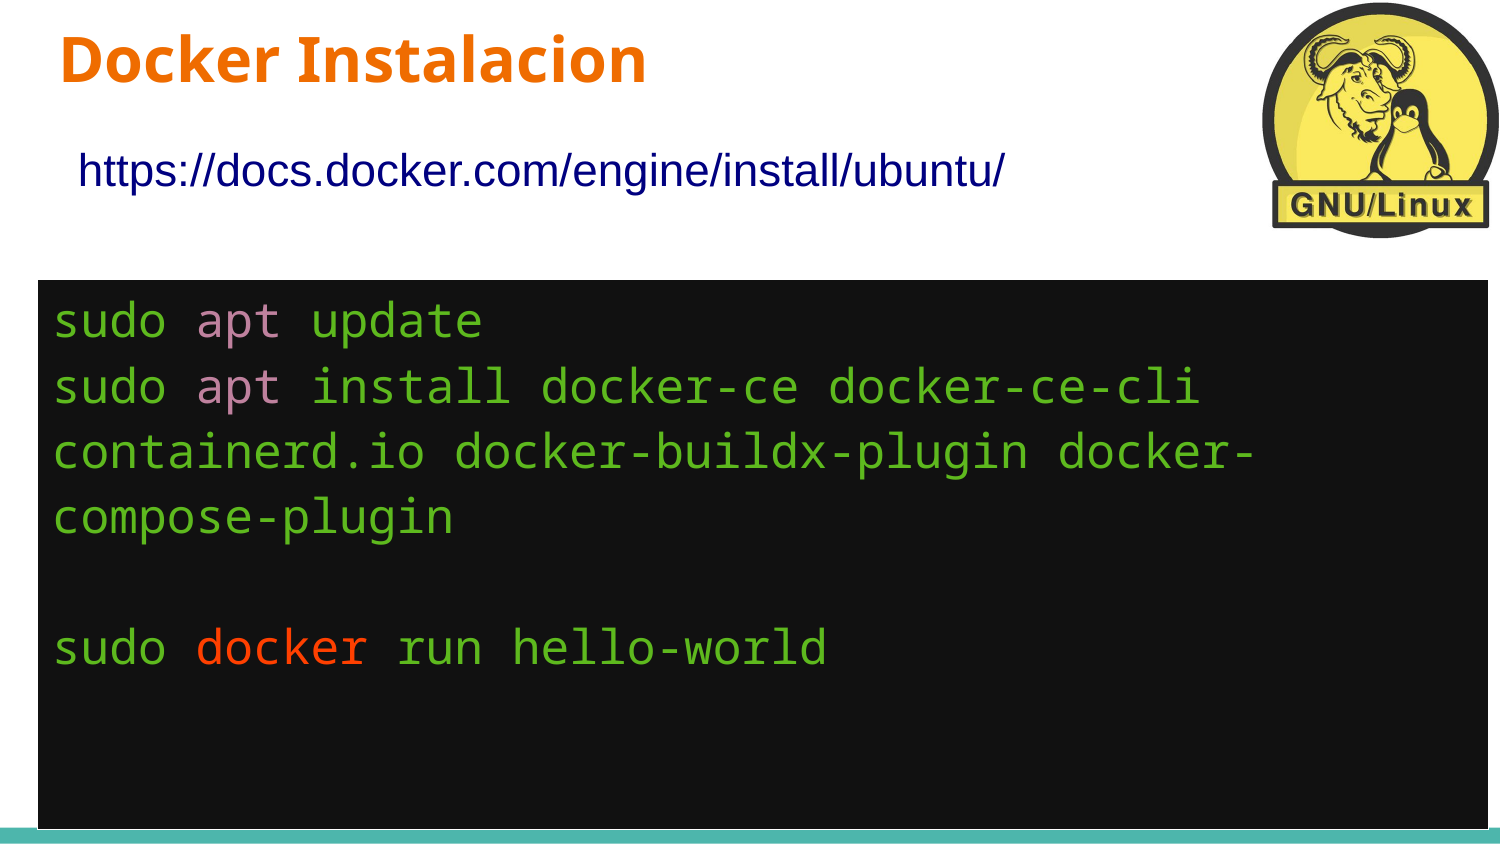

# Docker Instalacion
https://docs.docker.com/engine/install/ubuntu/
| sudo apt update sudo apt install docker-ce docker-ce-cli containerd.io docker-buildx-plugin docker-compose-plugin sudo docker run hello-world |
| --- |